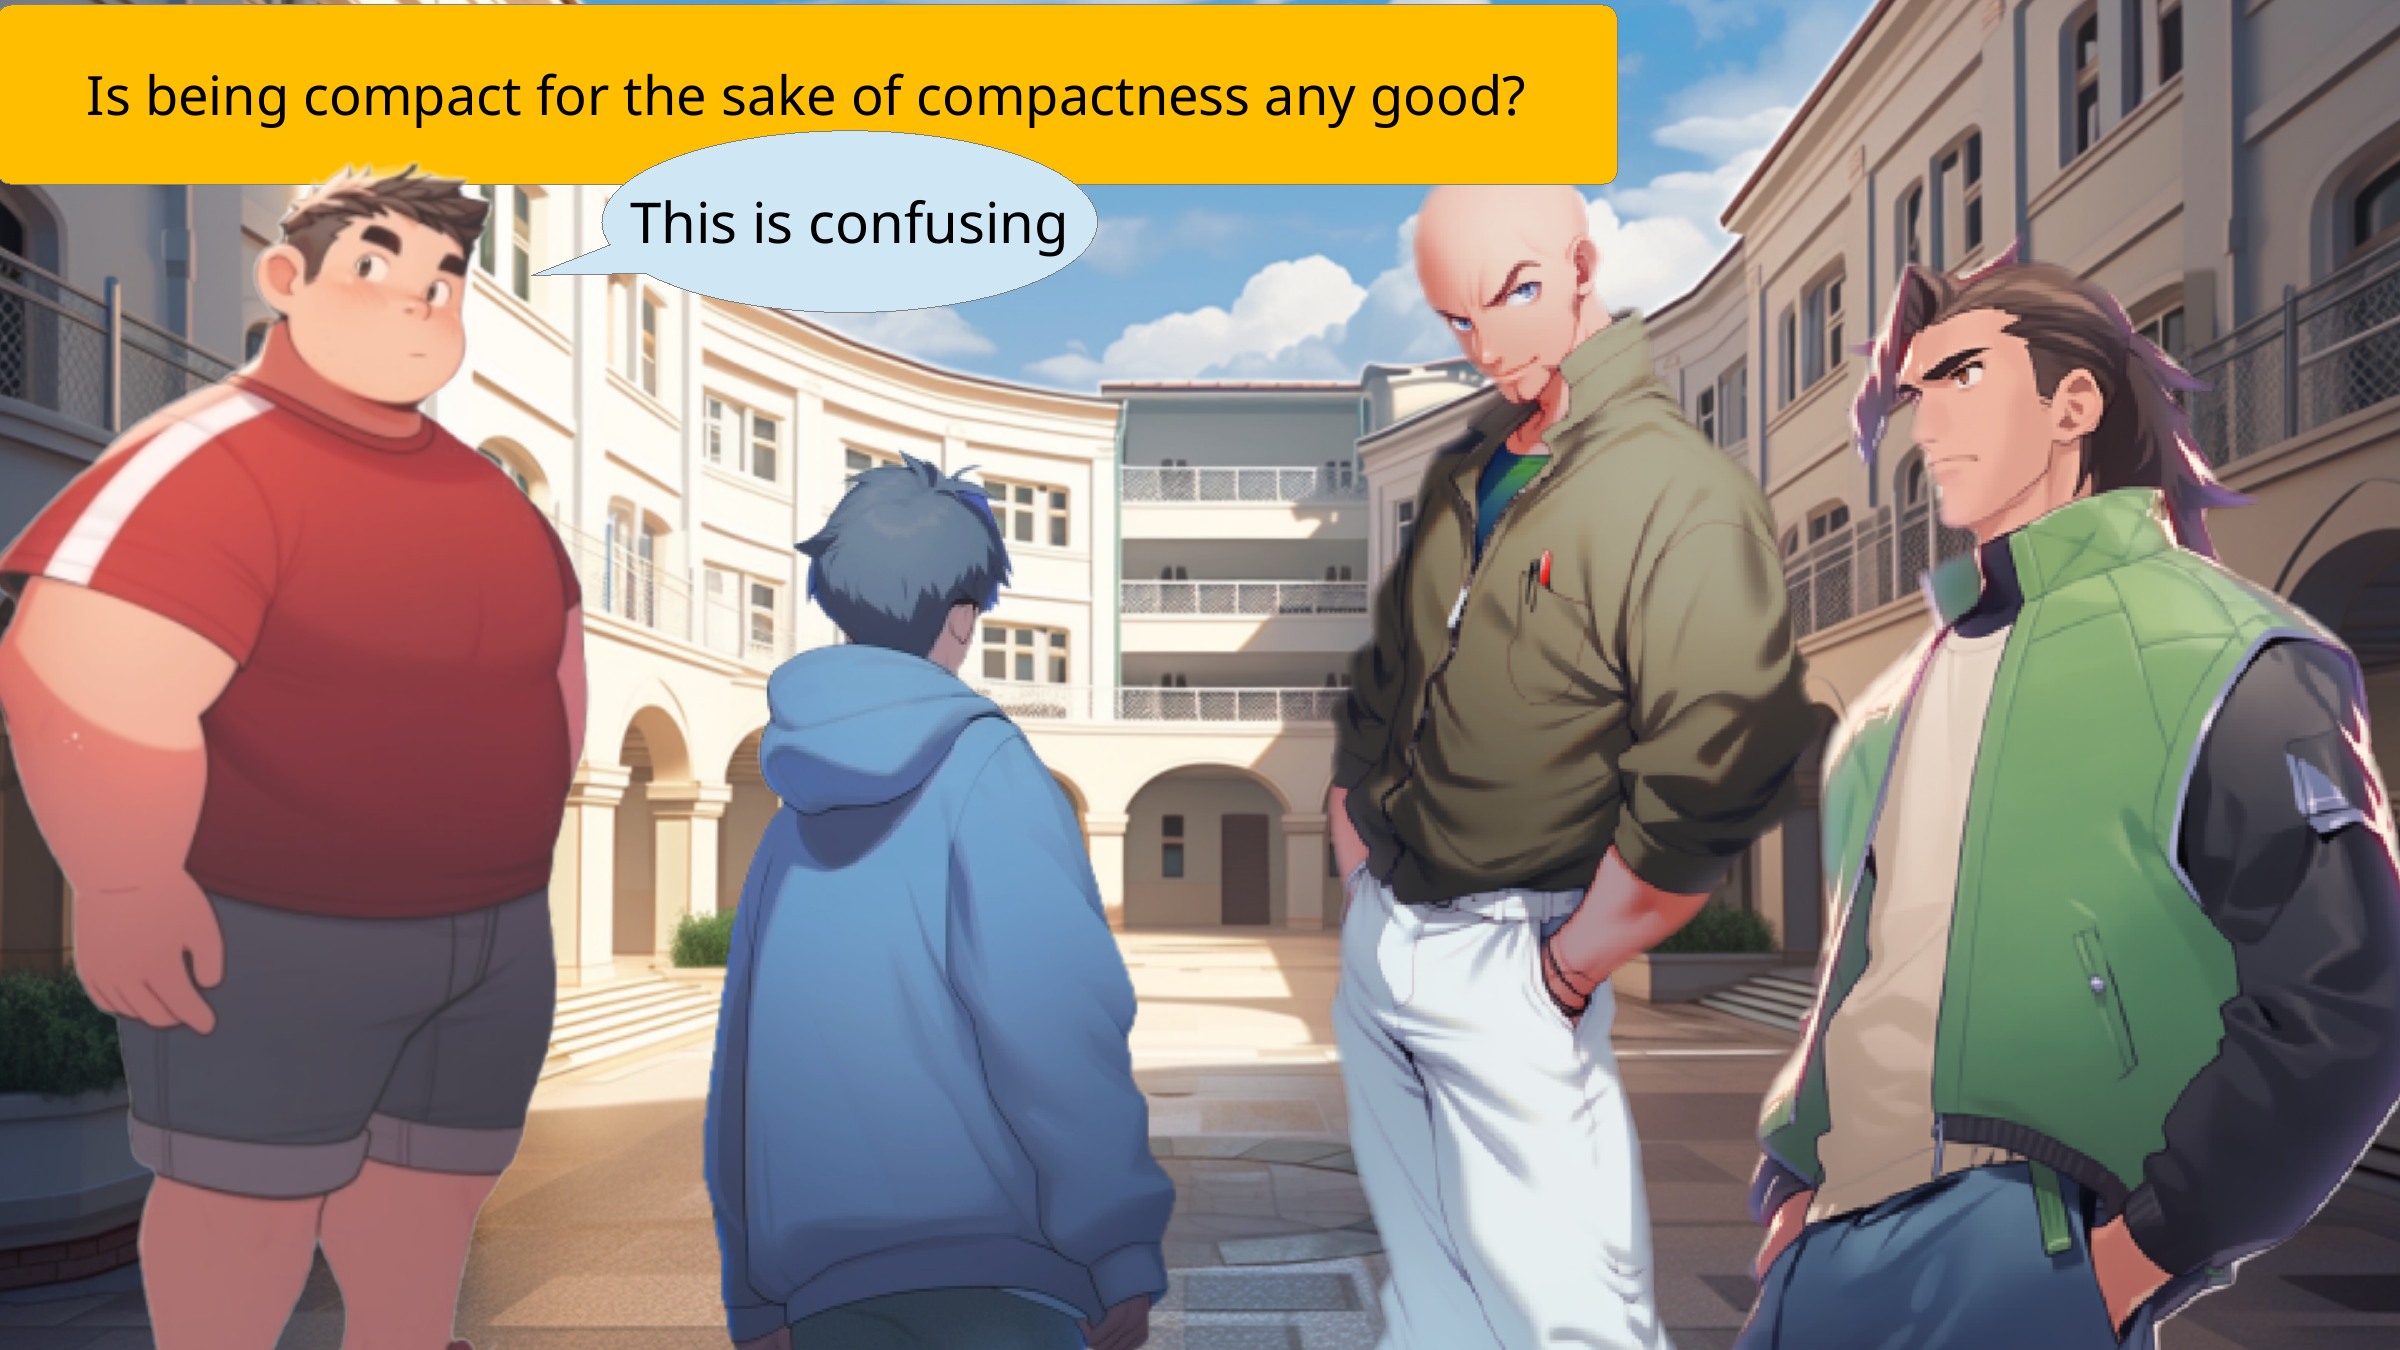

Is being compact for the sake of compactness any good?
This is confusing